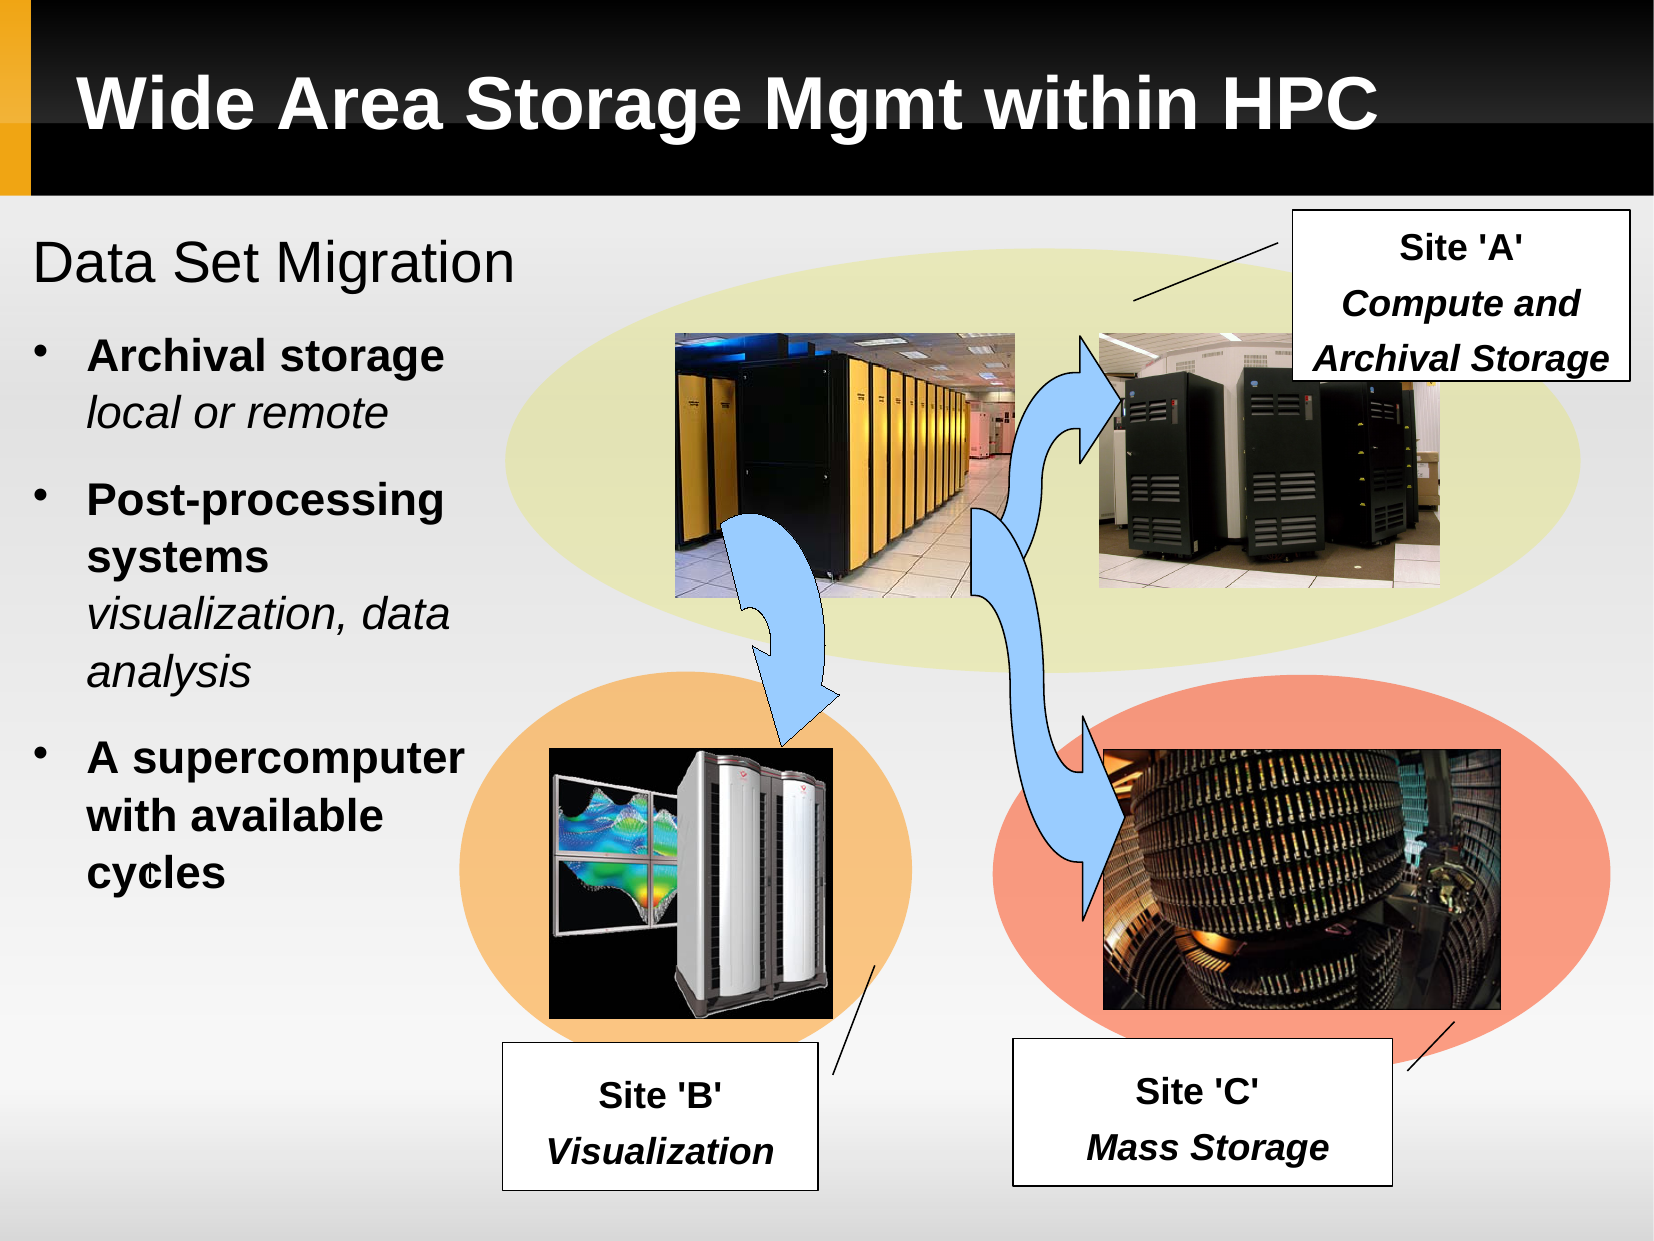

# Wide Area Storage Mgmt within HPC
Site 'A'
Compute and Archival Storage
Data Set Migration
Archival storage local or remote
Post-processing systems visualization, data analysis
A supercomputer with available cycles
Site 'C'
 Mass Storage
Site 'B' Visualization